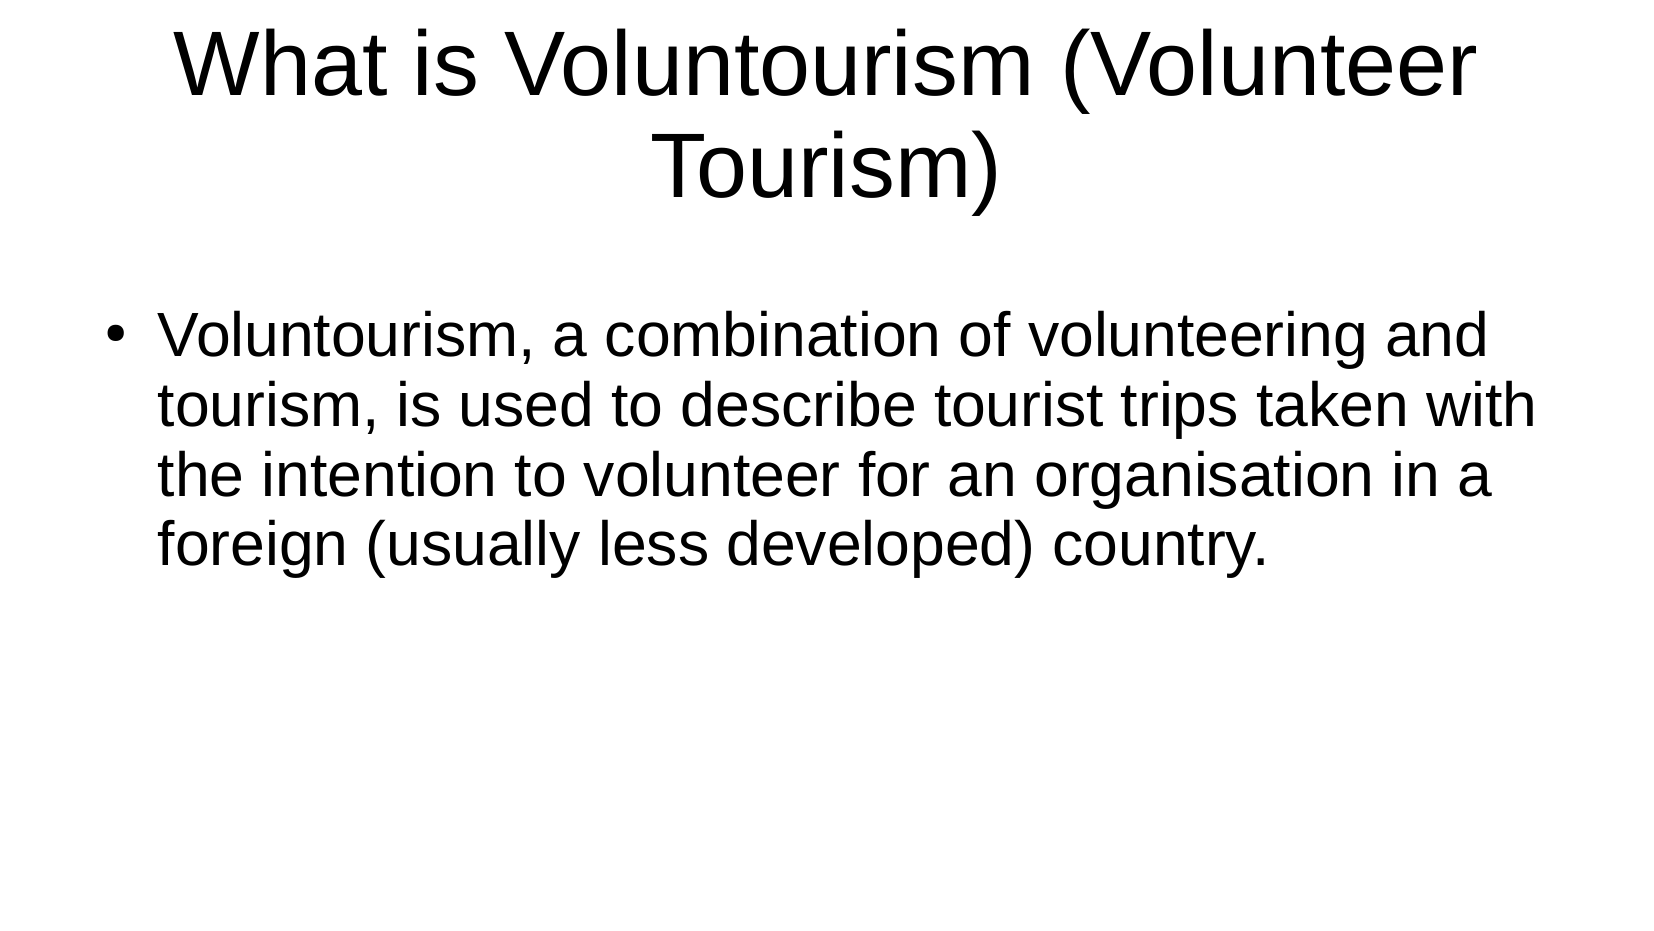

# What is Voluntourism (Volunteer Tourism)
Voluntourism, a combination of volunteering and tourism, is used to describe tourist trips taken with the intention to volunteer for an organisation in a foreign (usually less developed) country.